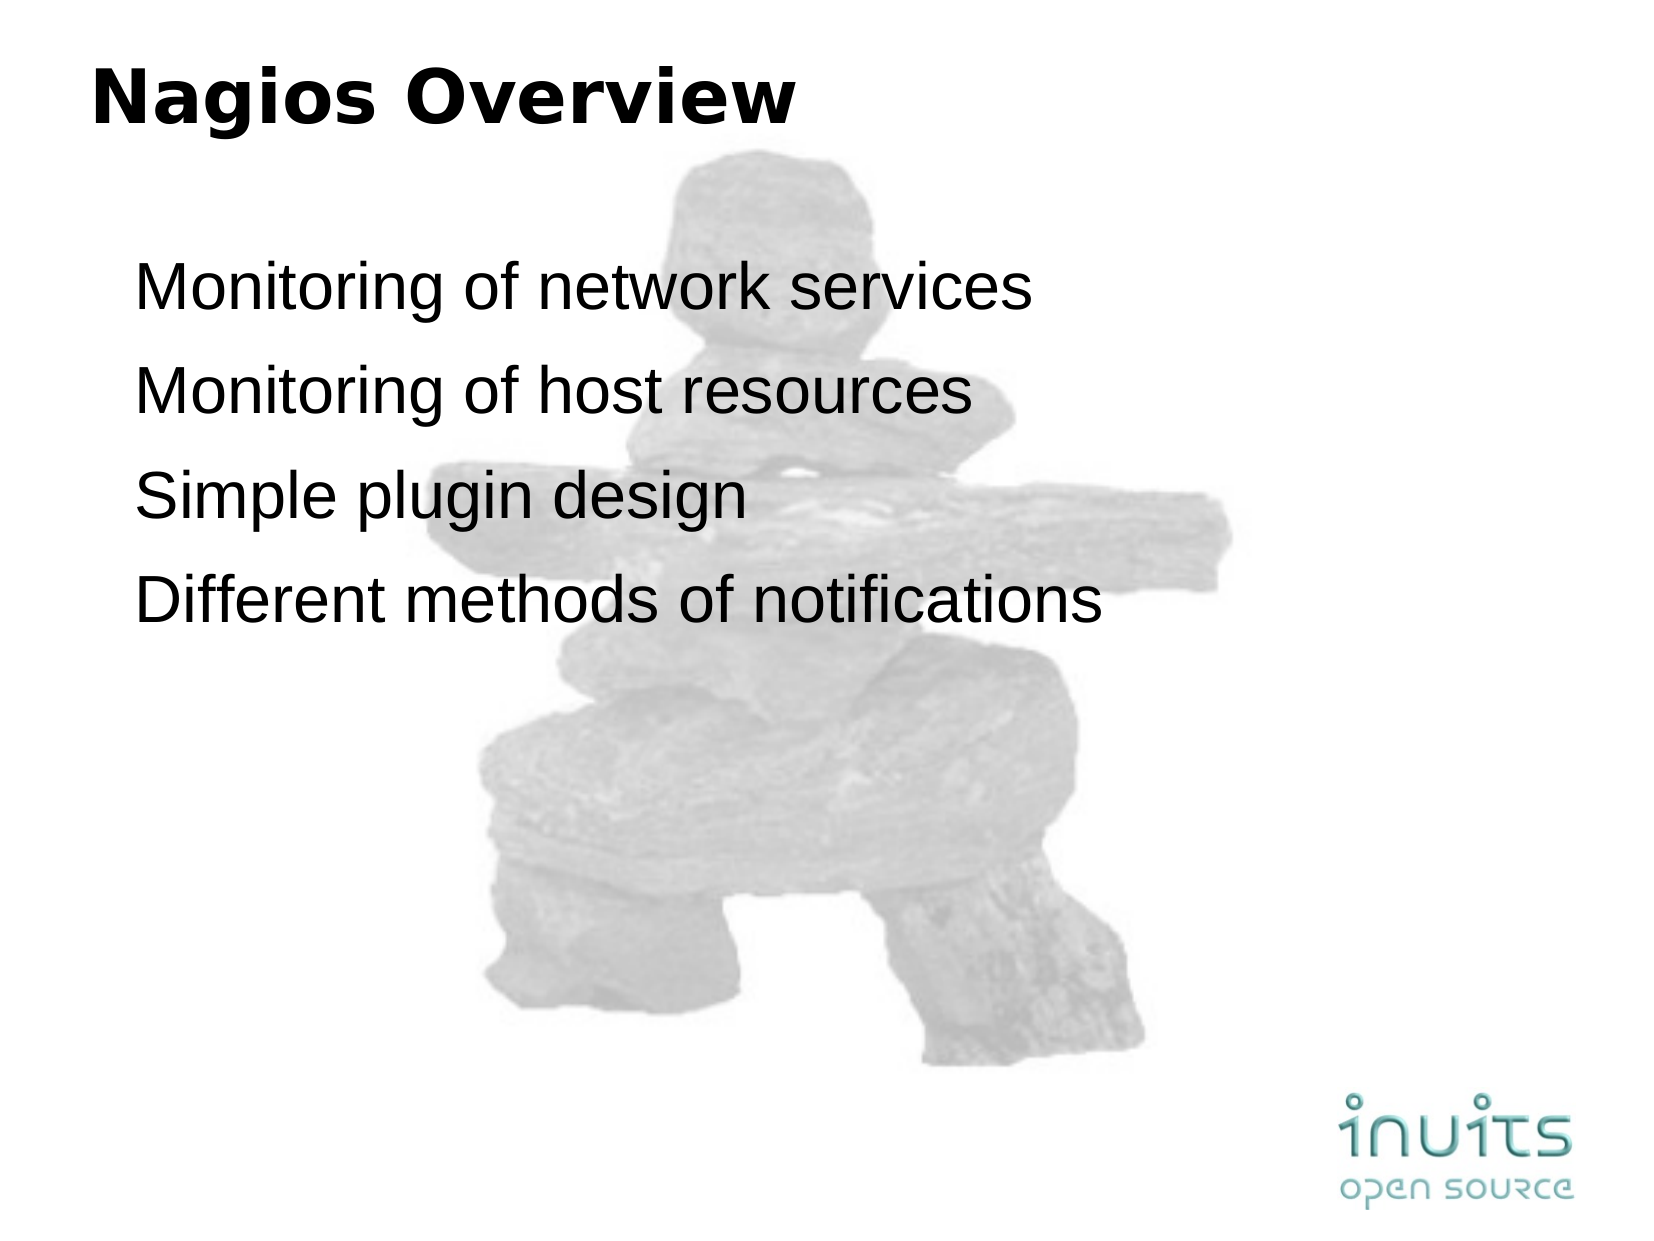

# Nagios Overview
Monitoring of network services
Monitoring of host resources
Simple plugin design
Different methods of notifications
28